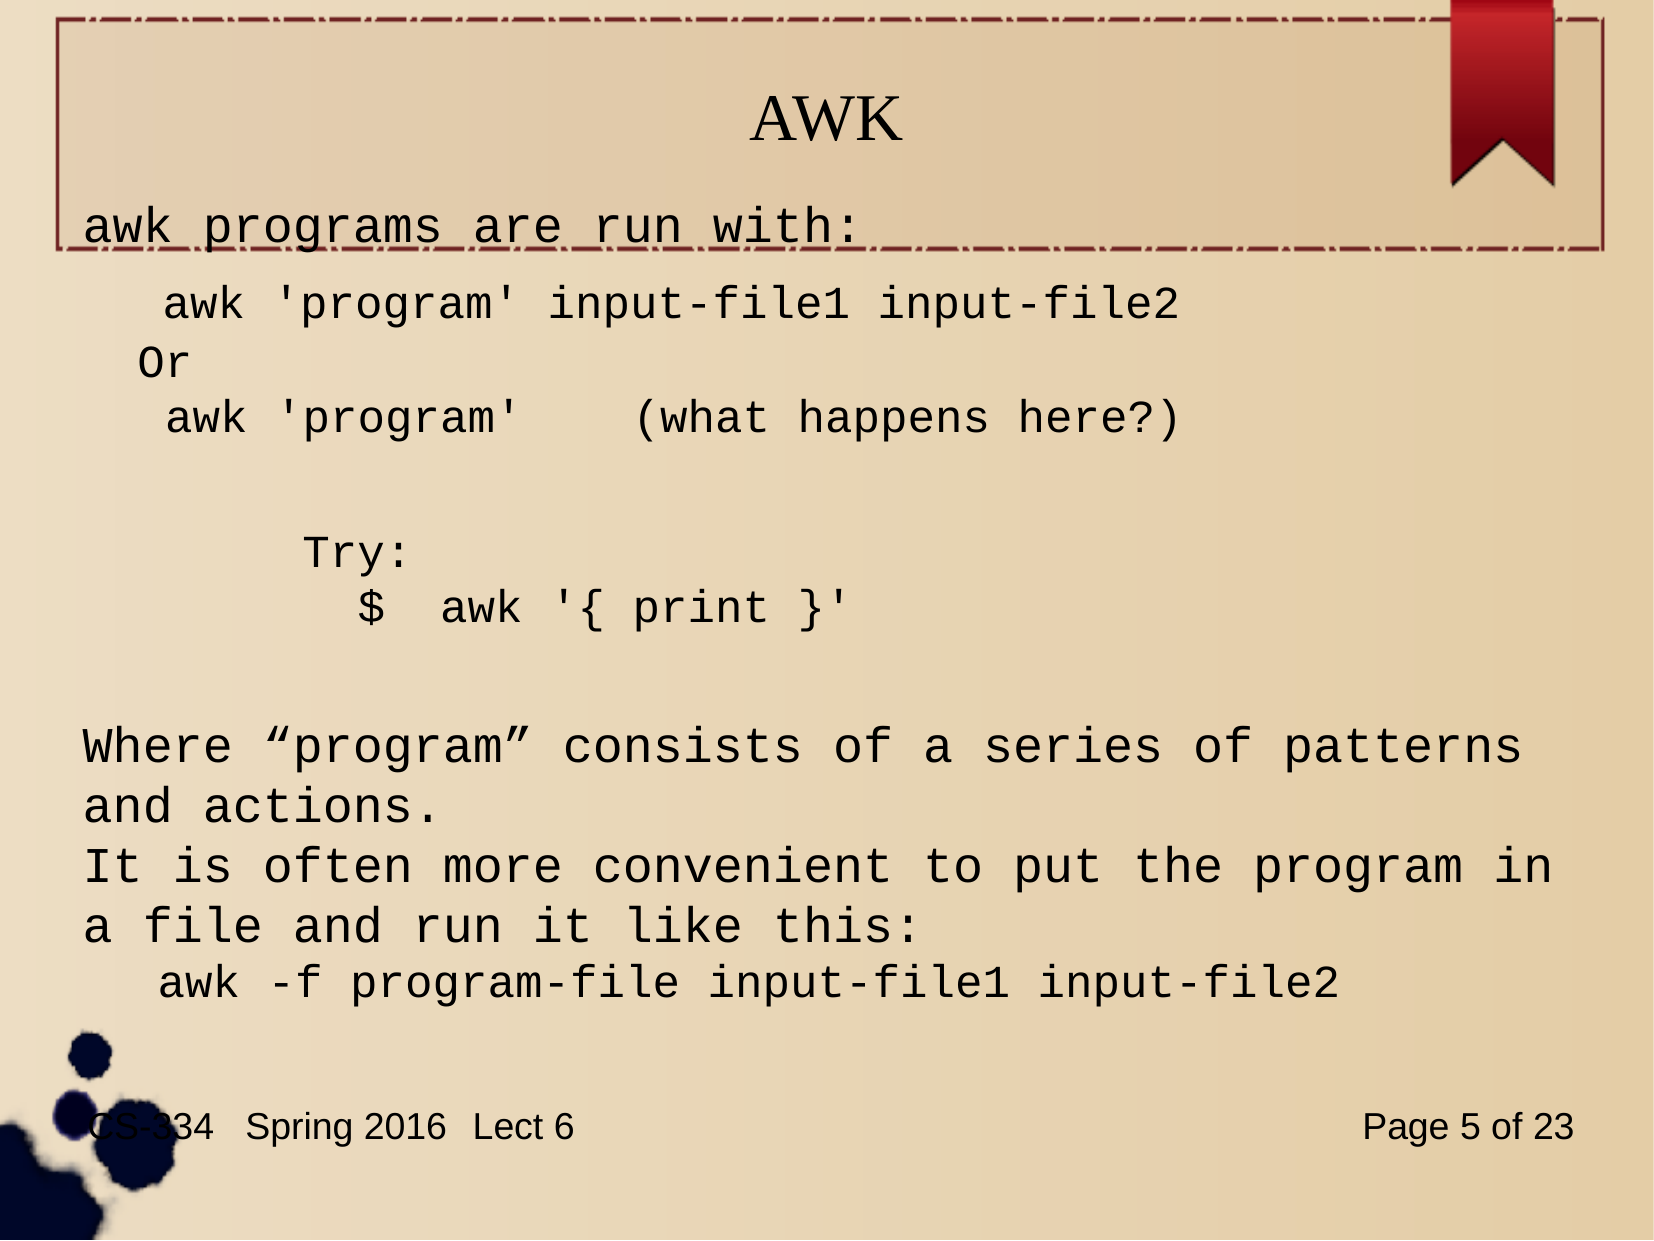

AWK
awk programs are run with:
 awk 'program' input-file1 input-file2
 Or
 awk 'program' (what happens here?)
 Try:
 $ awk '{ print }'
Where “program” consists of a series of patterns and actions.
It is often more convenient to put the program in a file and run it like this:
	awk -f program-file input-file1 input-file2
CS-334 Spring 2016	 Lect 6											Page of 23